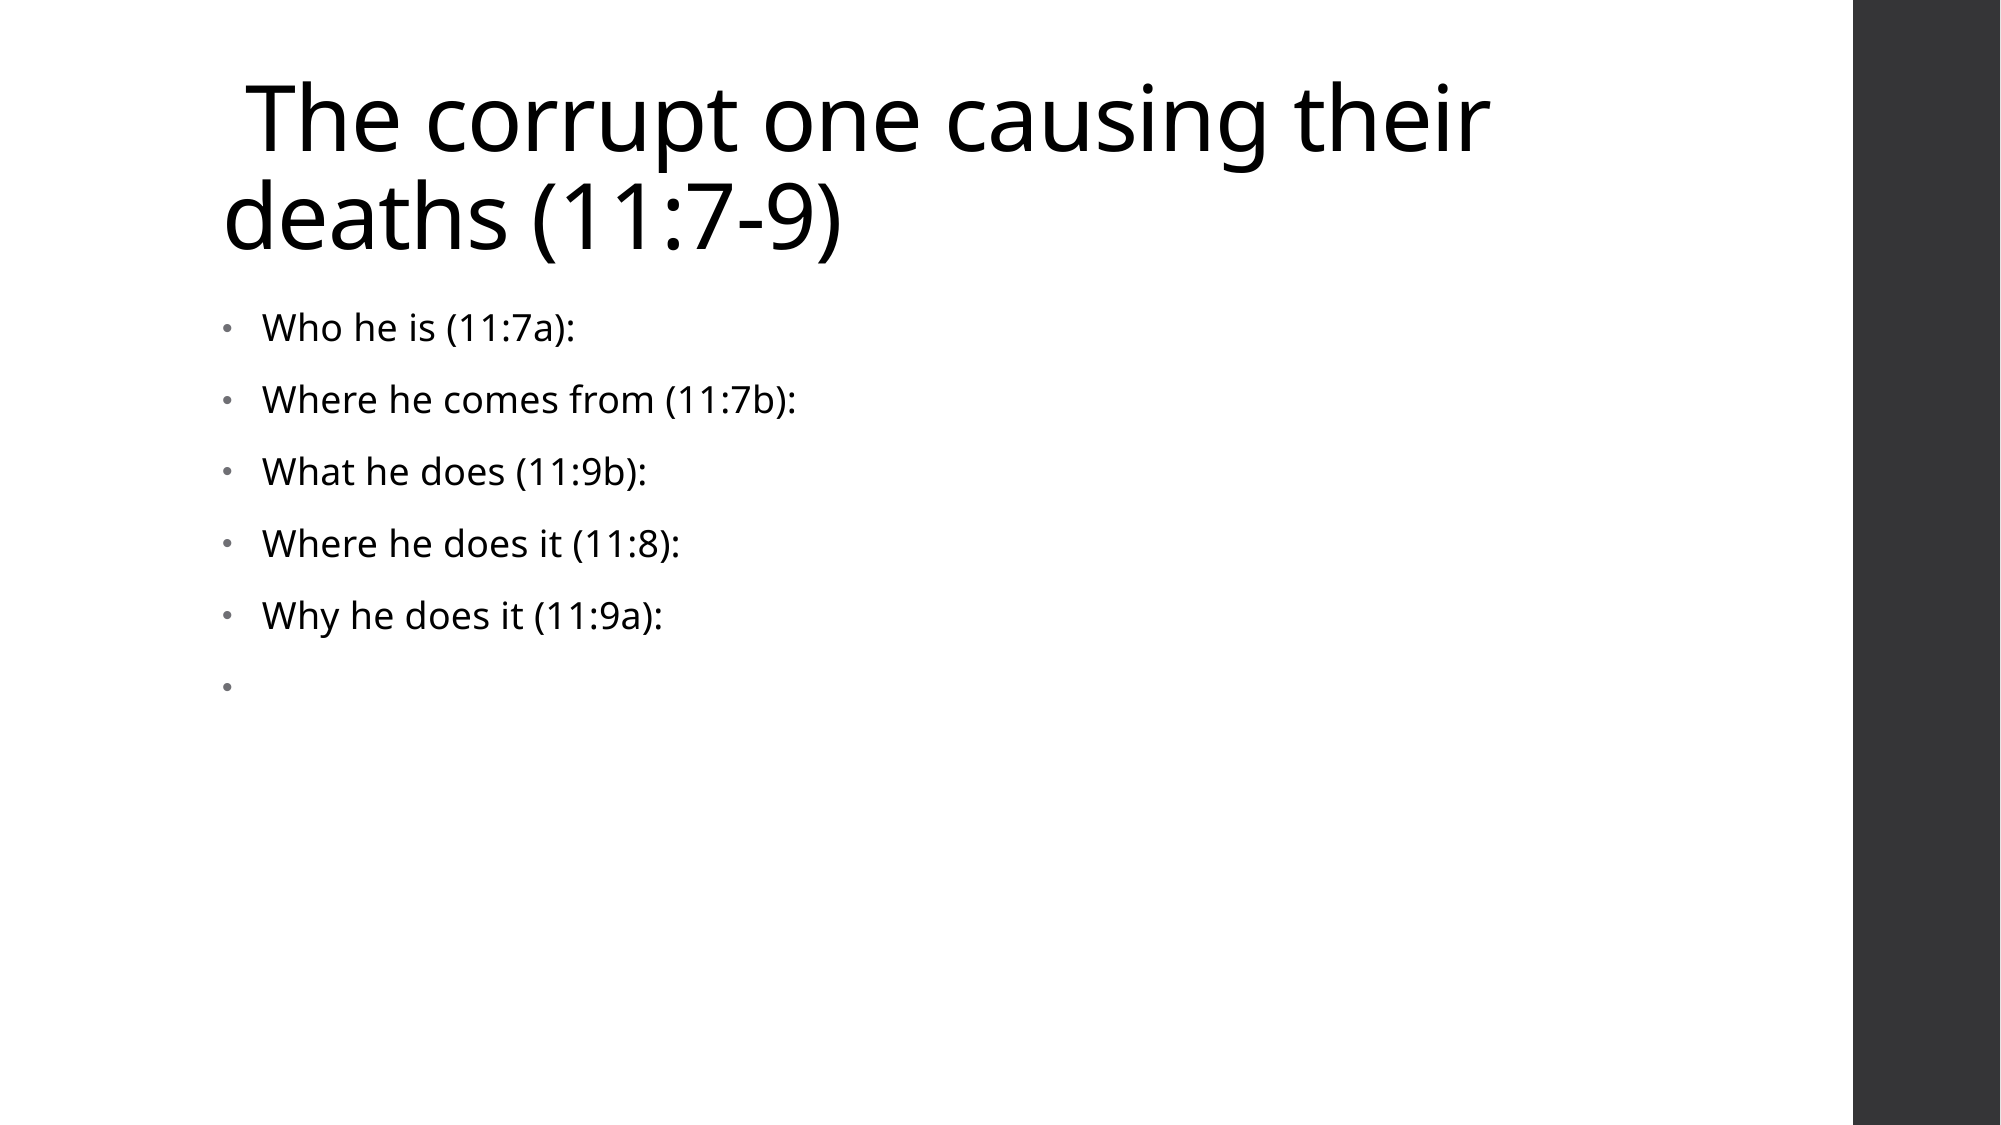

# The corrupt one causing their deaths (11:7-9)
 Who he is (11:7a):
 Where he comes from (11:7b):
 What he does (11:9b):
 Where he does it (11:8):
 Why he does it (11:9a):